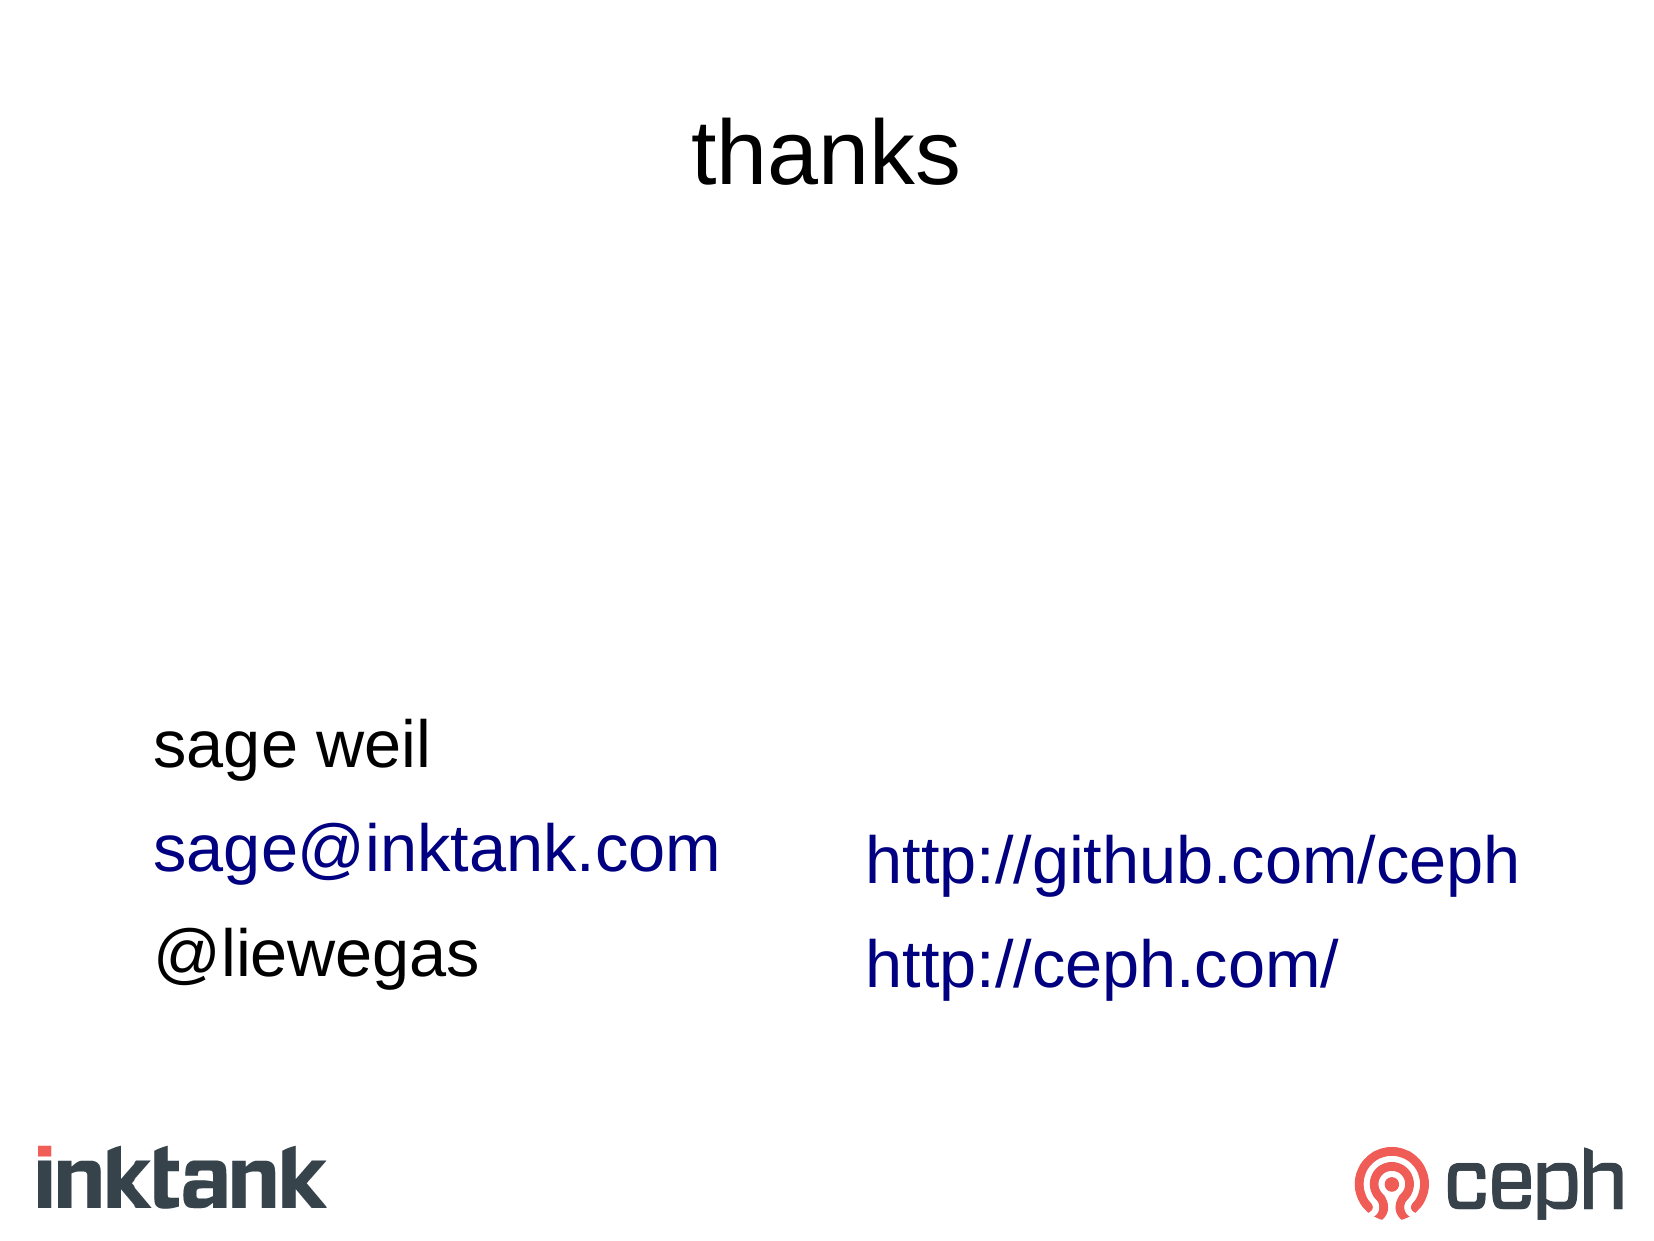

# thanks
sage weil
sage@inktank.com
@liewegas
http://github.com/ceph
http://ceph.com/